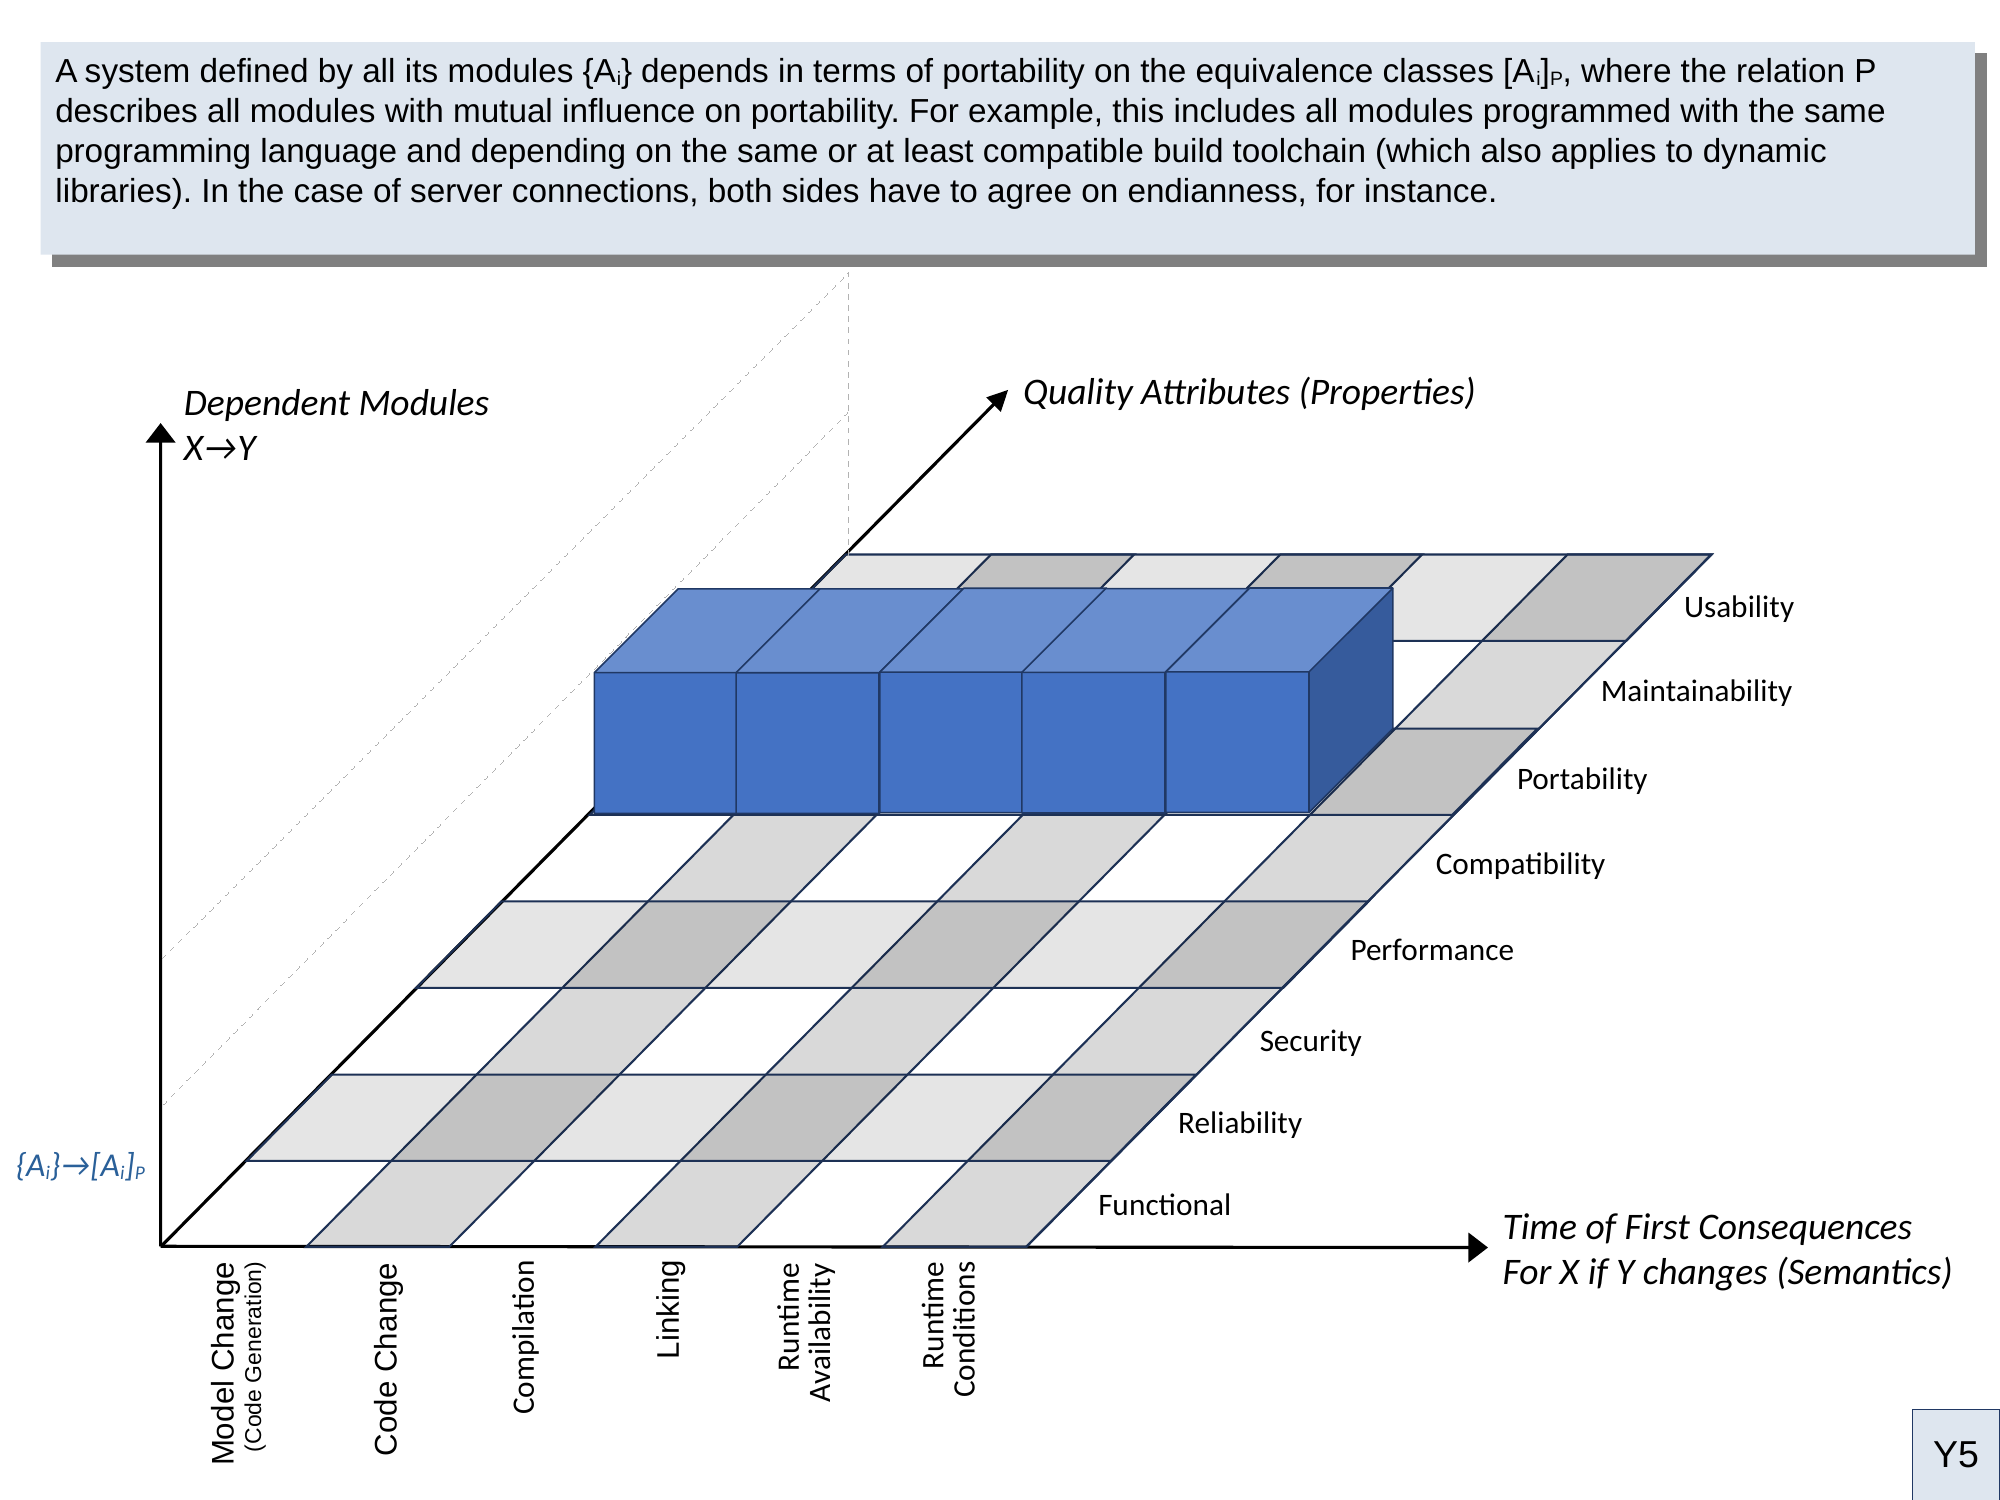

A system defined by all its modules {Ai} depends in terms of portability on the equivalence classes [Ai]P, where the relation P describes all modules with mutual influence on portability. For example, this includes all modules programmed with the same programming language and depending on the same or at least compatible build toolchain (which also applies to dynamic libraries). In the case of server connections, both sides have to agree on endianness, for instance.
 Dependent Modules
 X→Y
Quality Attributes (Properties)
Usability
{Ai}→[Ai]P
Maintainability
Portability
Compatibility
 Performance
Security
Reliability
Functional
Time of First Consequences
For X if Y changes (Semantics)
Runtime
Availability
Runtime
Conditions
Model Change
(Code Generation)
Linking
Code Change
Compilation
Y5